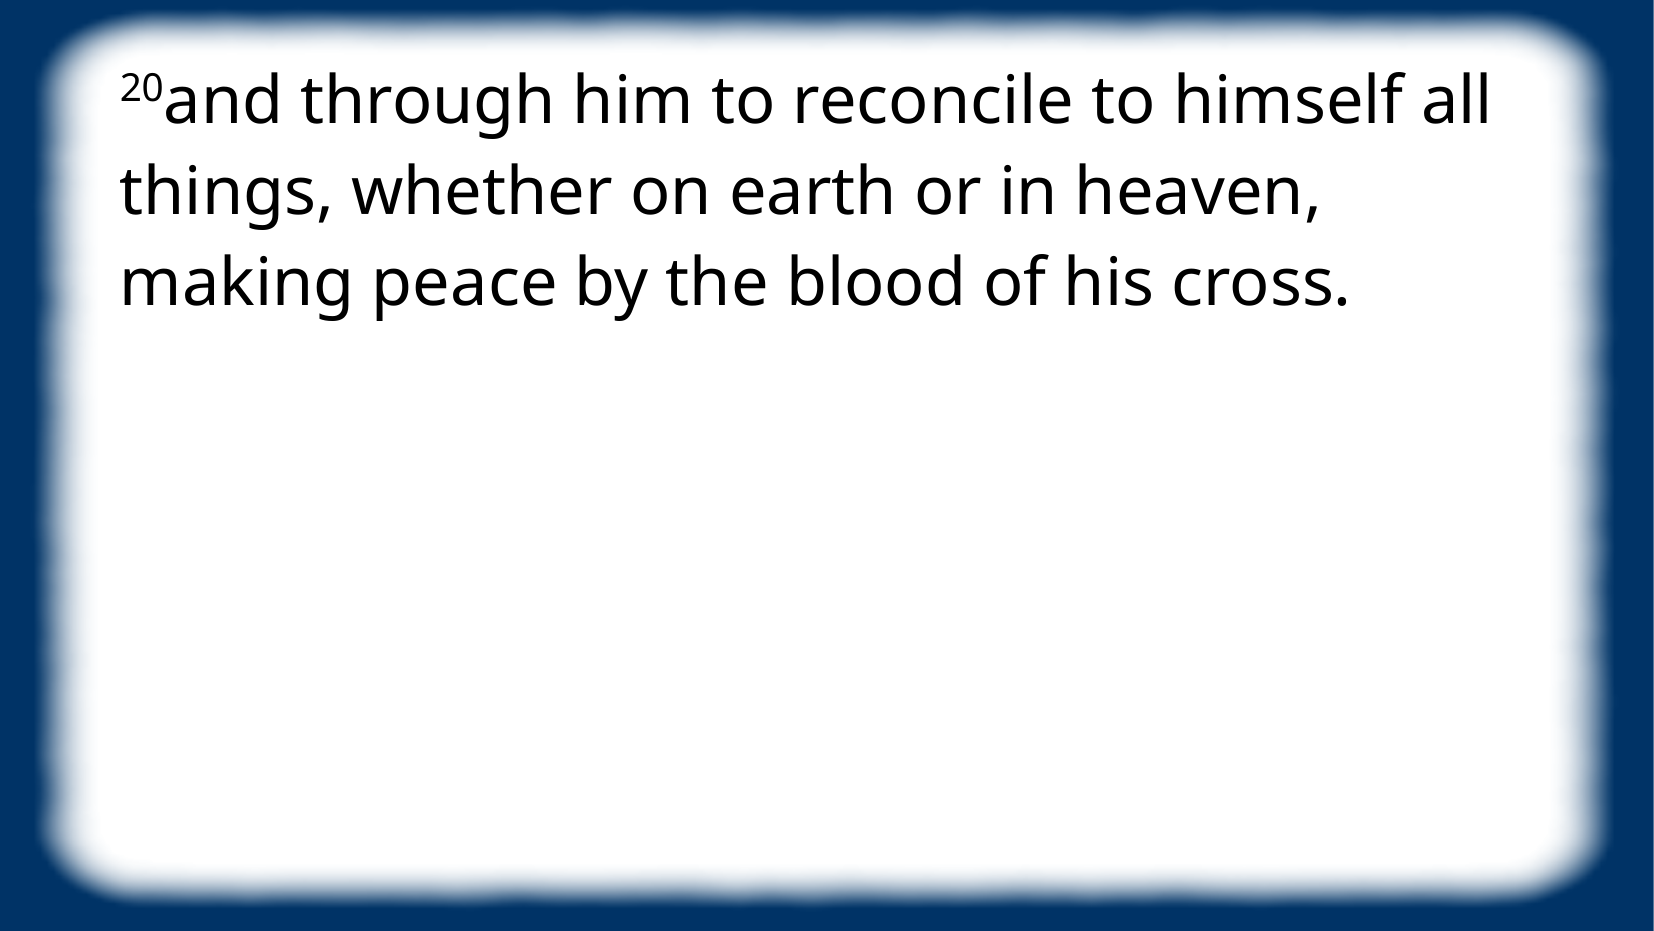

20and through him to reconcile to himself all things, whether on earth or in heaven, making peace by the blood of his cross.